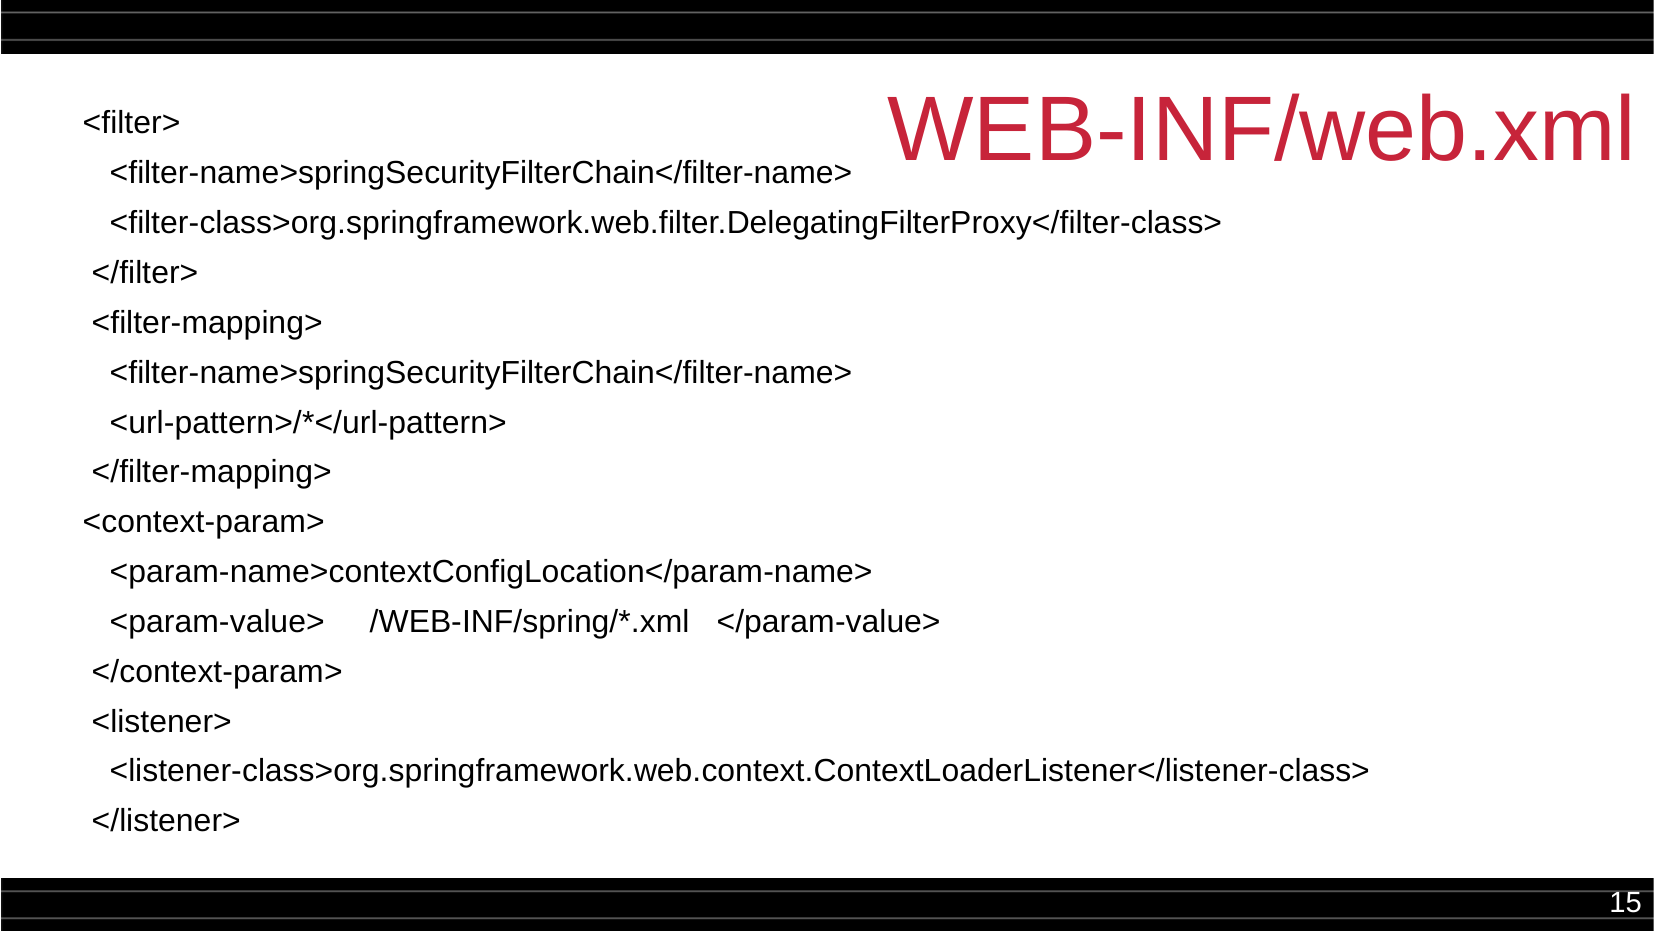

# WEB-INF/web.xml
<filter>
 <filter-name>springSecurityFilterChain</filter-name>
 <filter-class>org.springframework.web.filter.DelegatingFilterProxy</filter-class>
 </filter>
 <filter-mapping>
 <filter-name>springSecurityFilterChain</filter-name>
 <url-pattern>/*</url-pattern>
 </filter-mapping>
<context-param>
 <param-name>contextConfigLocation</param-name>
 <param-value> /WEB-INF/spring/*.xml </param-value>
 </context-param>
 <listener>
 <listener-class>org.springframework.web.context.ContextLoaderListener</listener-class>
 </listener>